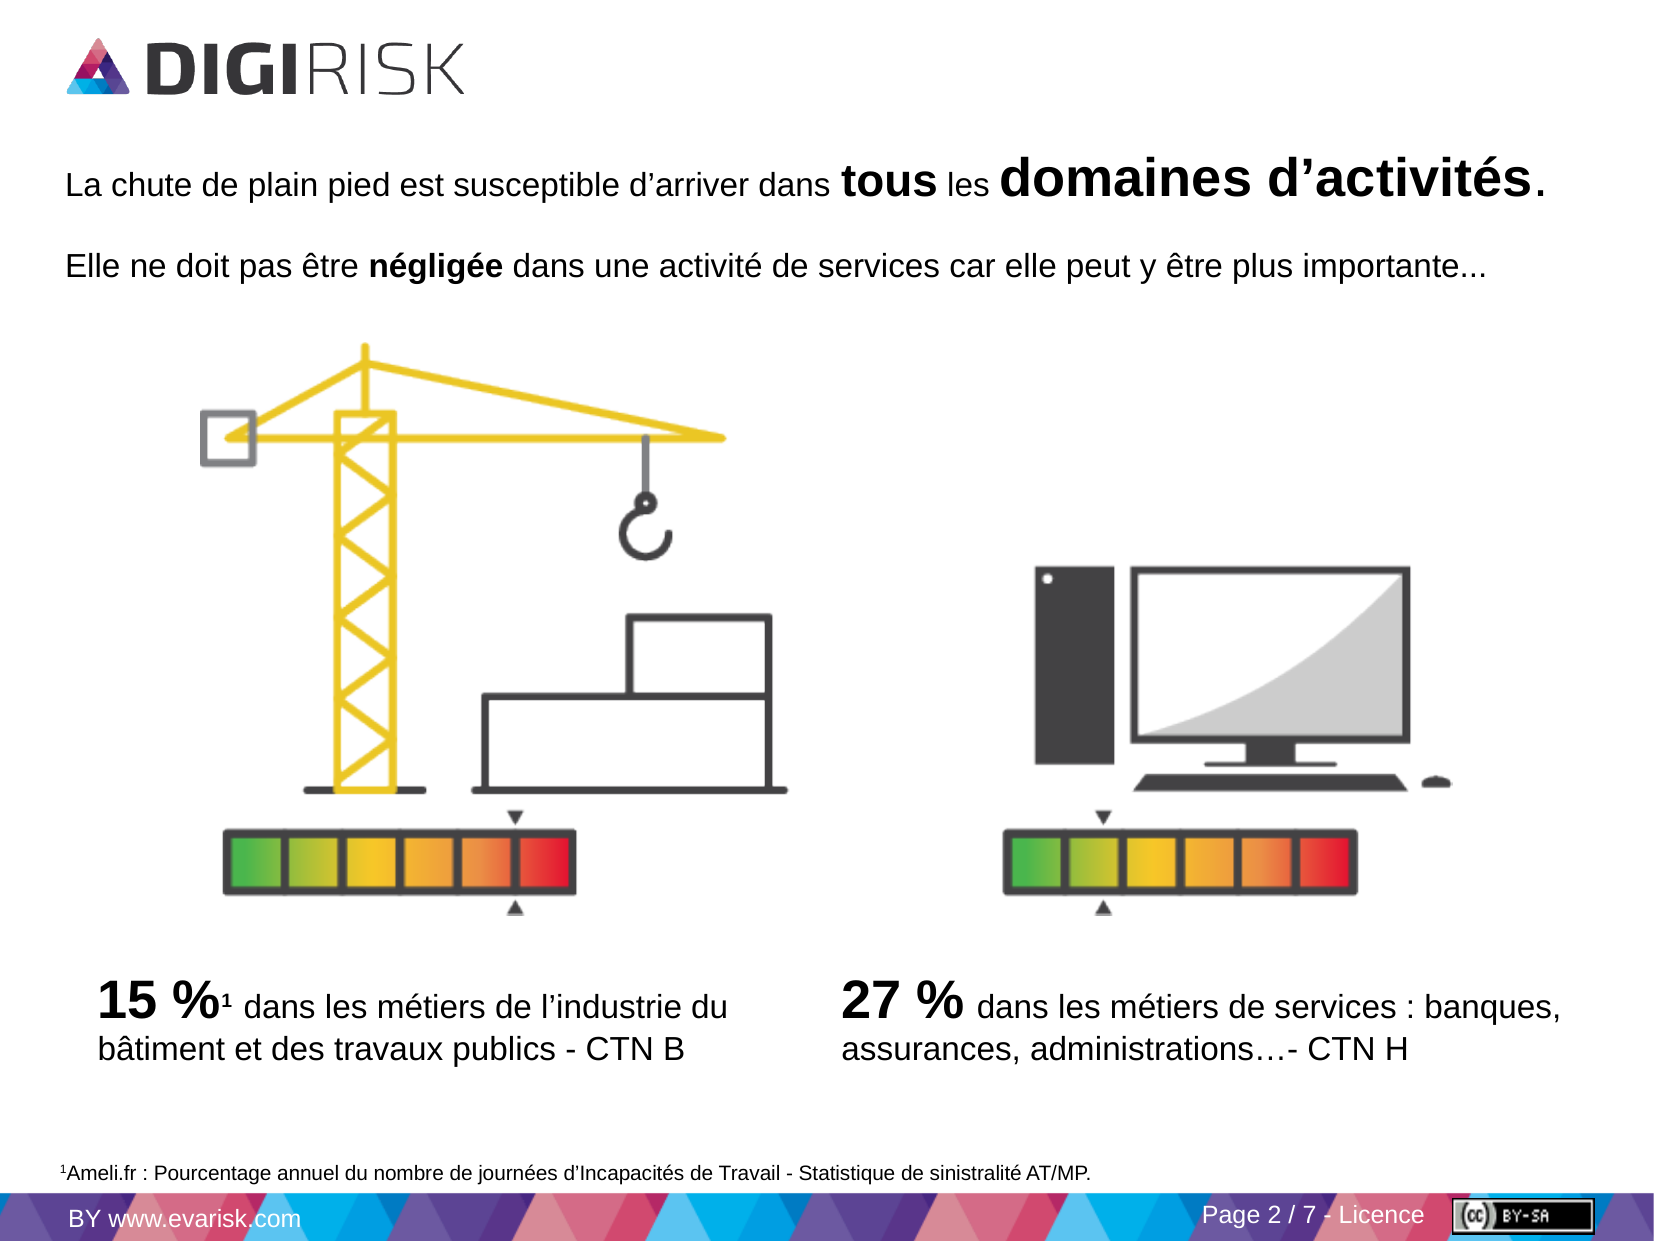

# La chute de plain pied est susceptible d’arriver dans tous les domaines d’activités.
Elle ne doit pas être négligée dans une activité de services car elle peut y être plus importante...
15 %1 dans les métiers de l’industrie du bâtiment et des travaux publics - CTN B
27 % dans les métiers de services : banques, assurances, administrations…- CTN H
1Ameli.fr : Pourcentage annuel du nombre de journées d’Incapacités de Travail - Statistique de sinistralité AT/MP.